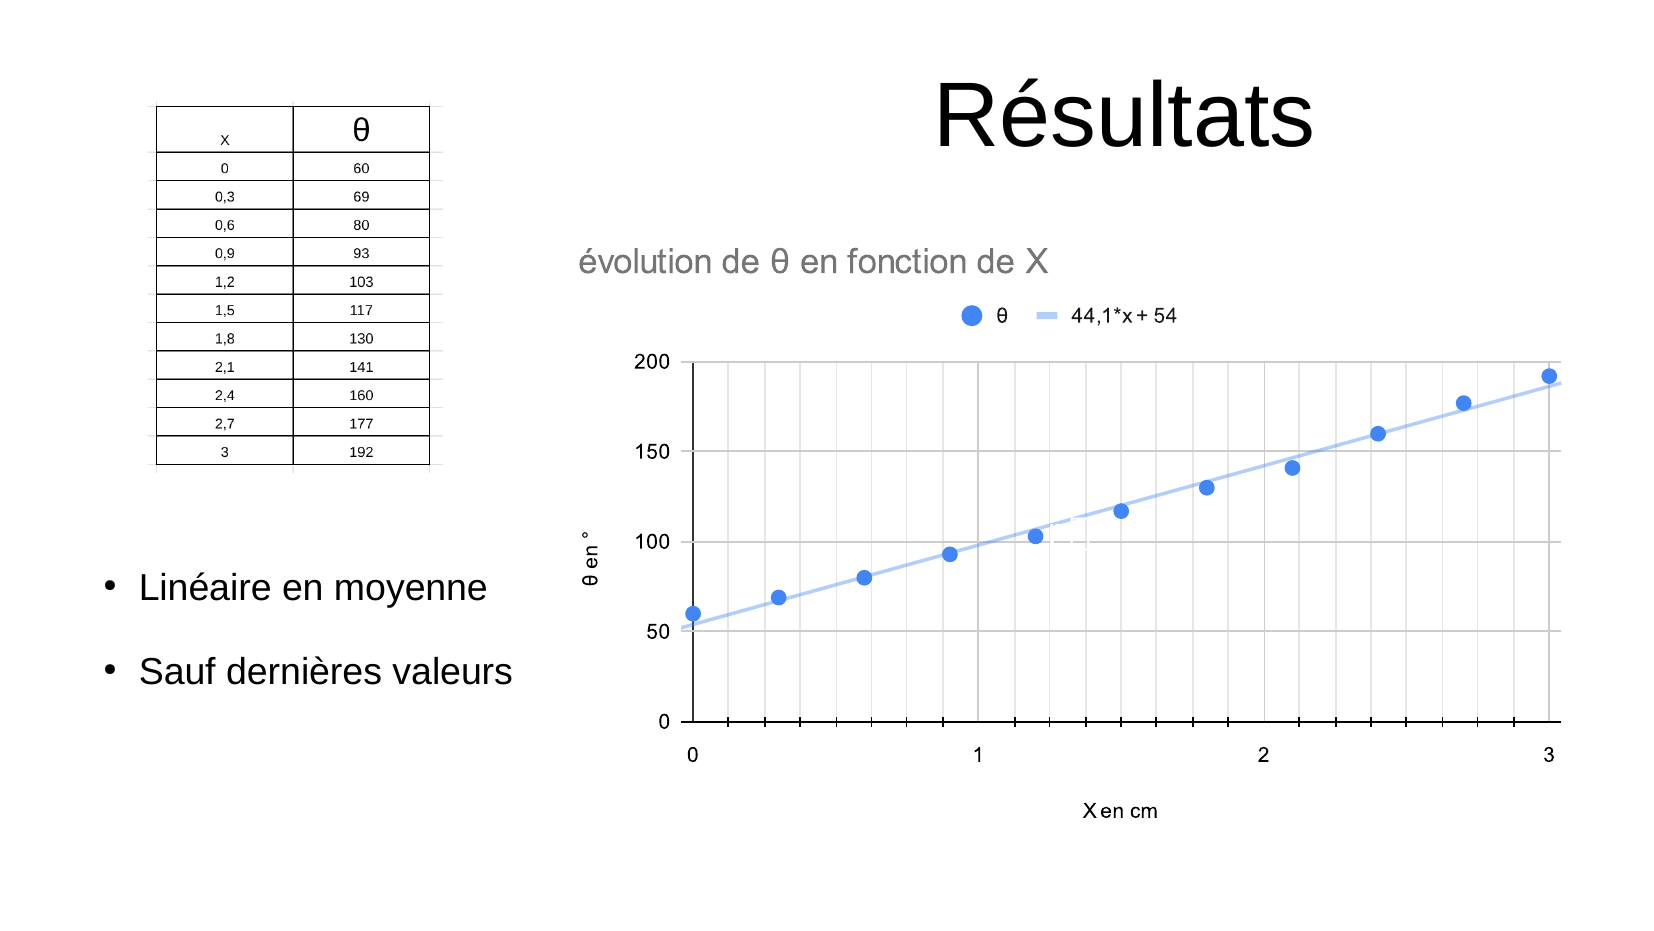

# Résultats
r￨
L
Linéaire en moyenne
Sauf dernières valeurs